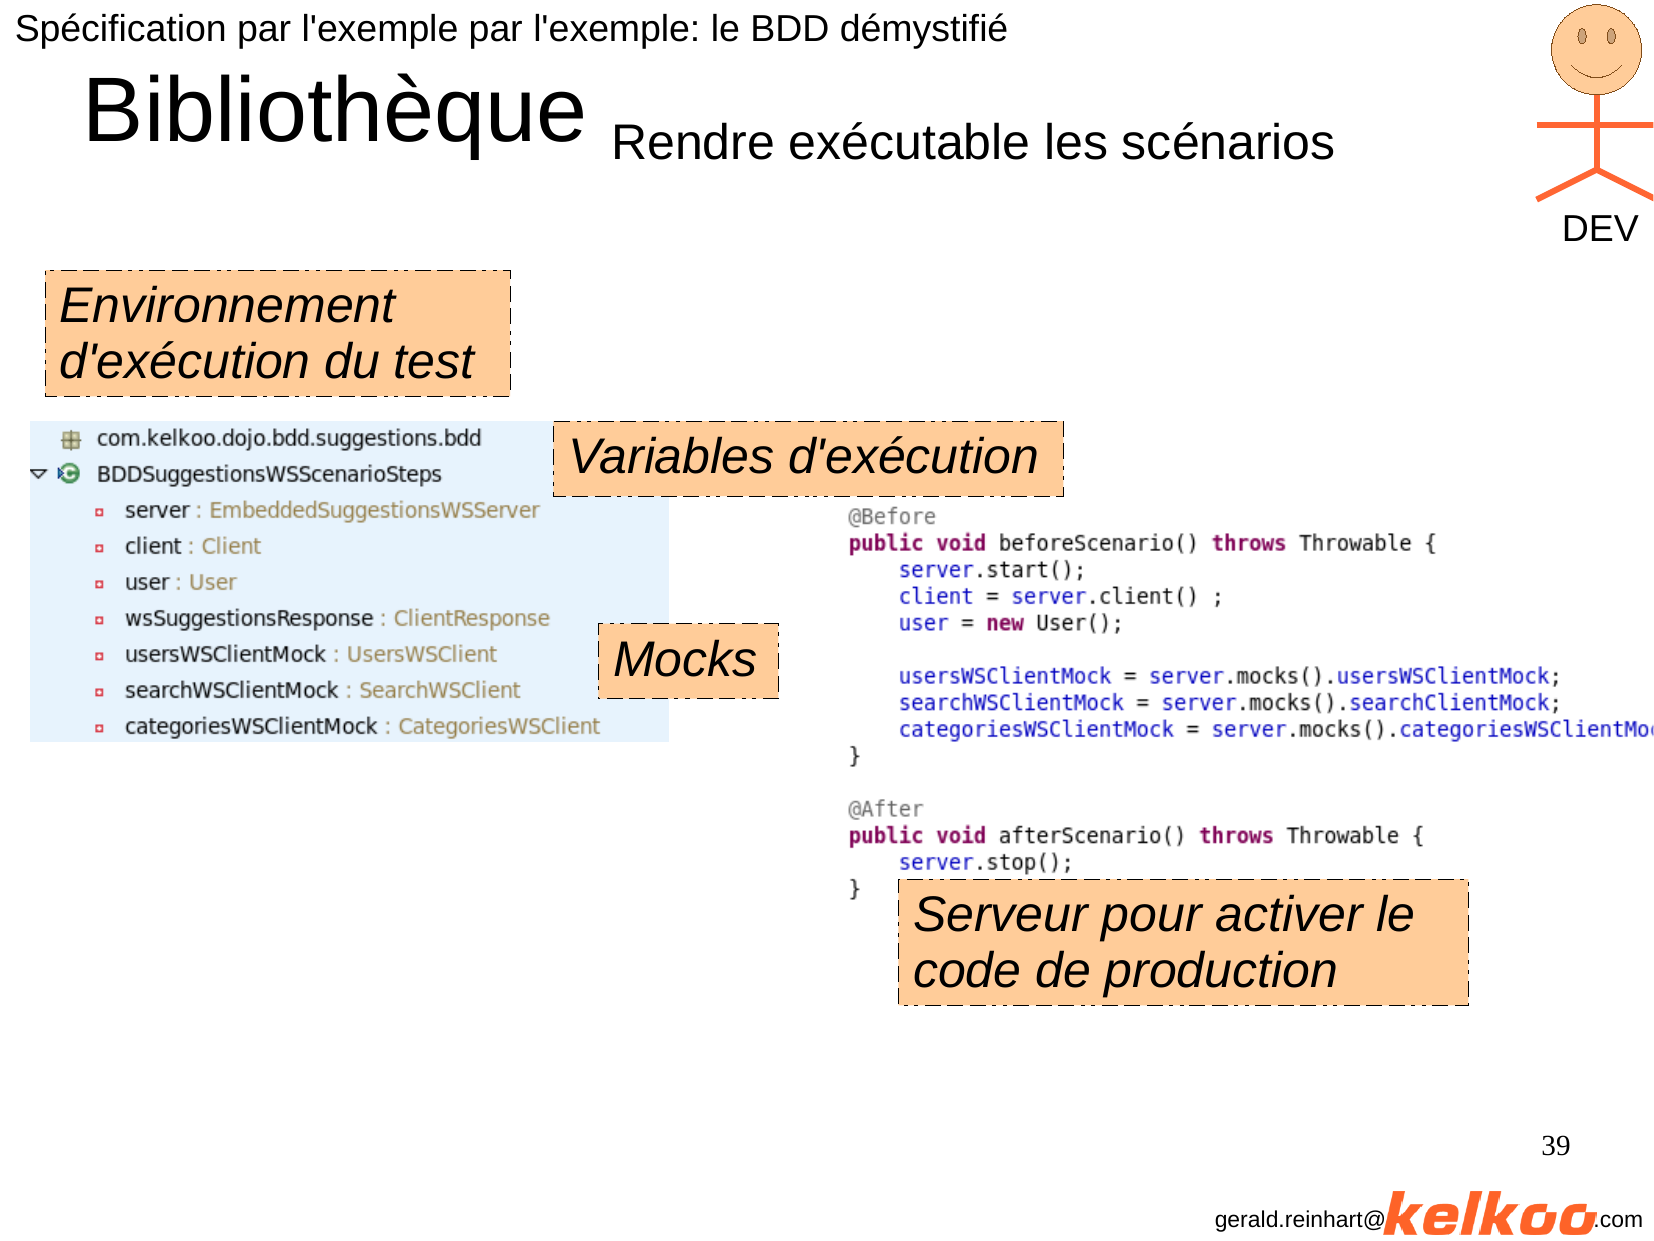

Spécification par l'exemple par l'exemple: le BDD démystifié
Bibliothèque
Rendre exécutable les scénarios
 DEV
Environnement d'exécution du test
Variables d'exécution
Serveur pour activer le code de production
Mocks
39
 gerald.reinhart@ .com